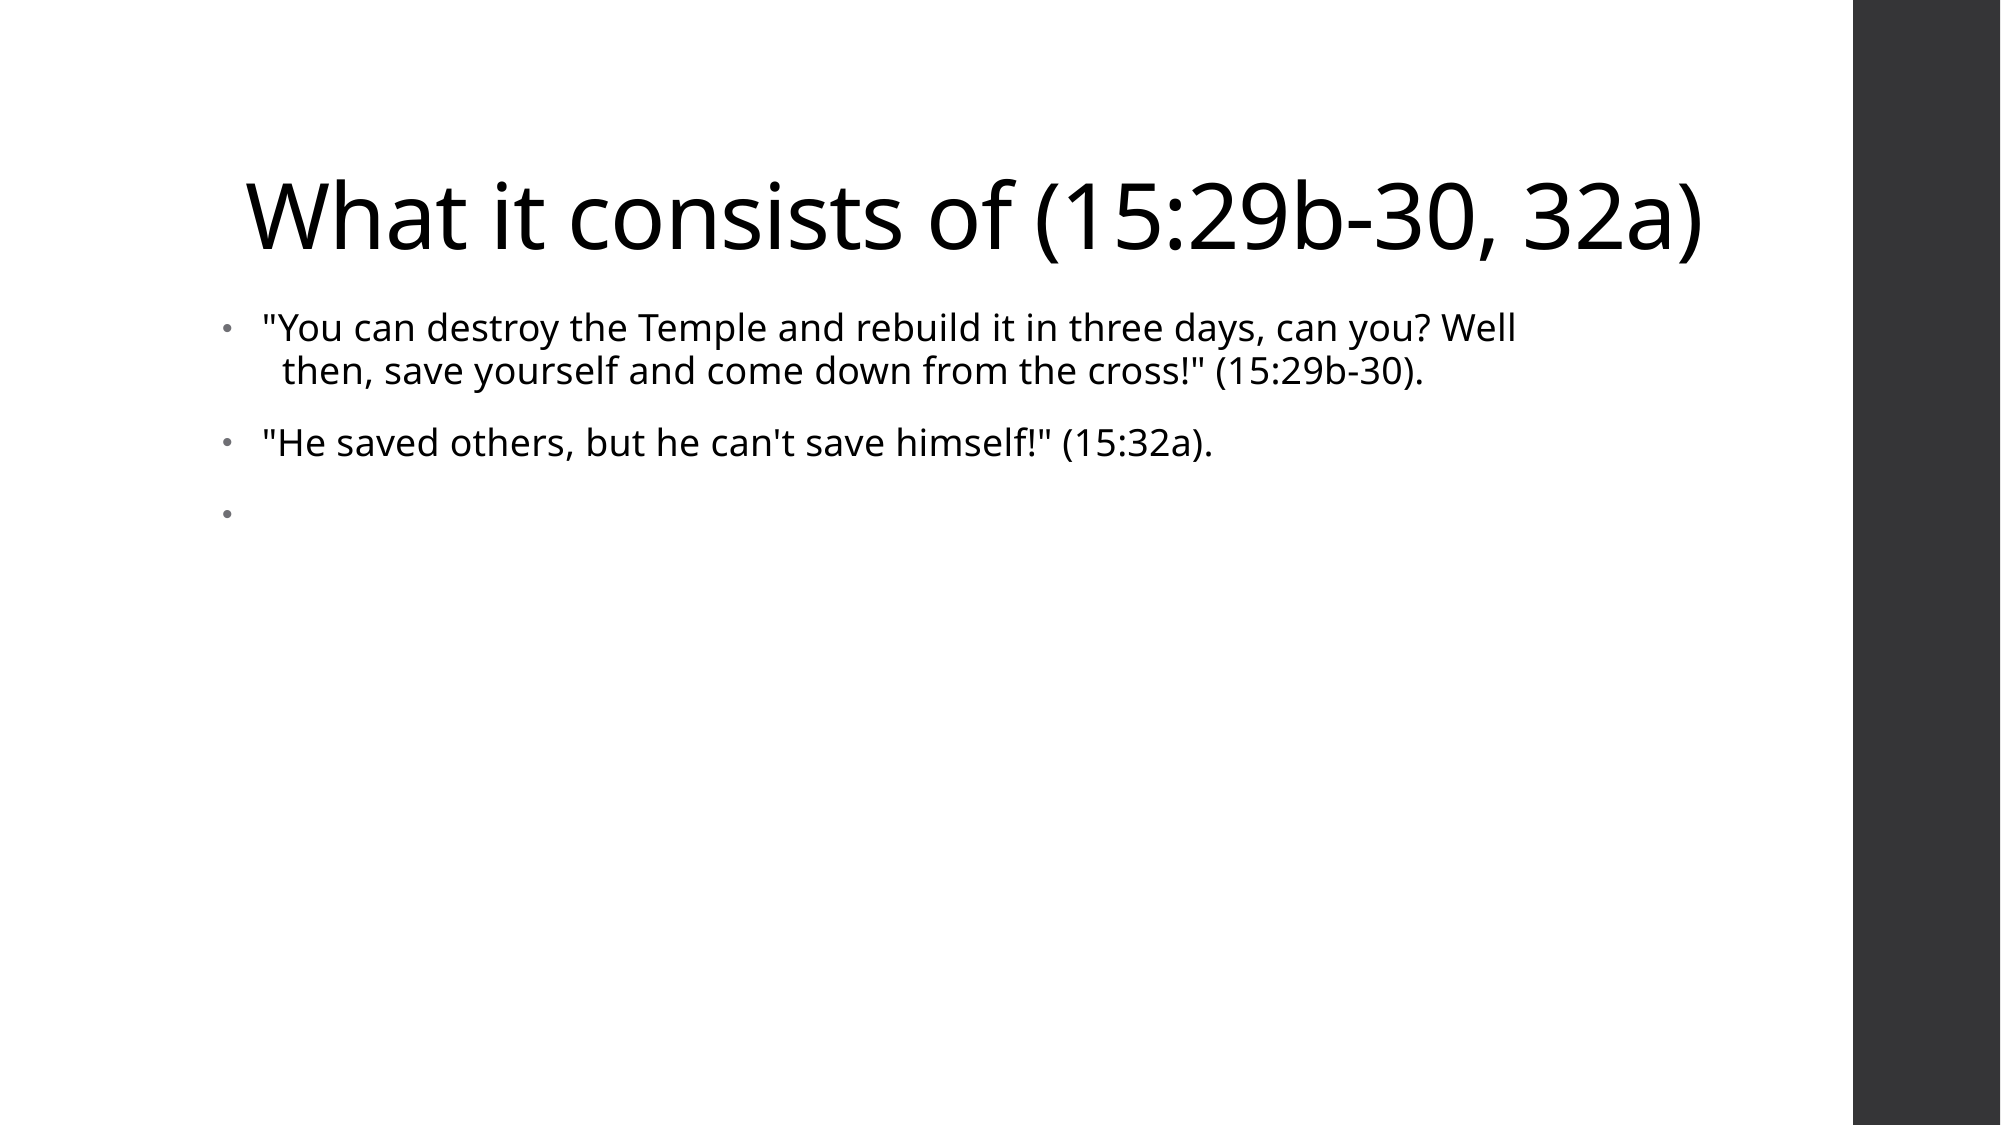

# What it consists of (15:29b-30, 32a)
 "You can destroy the Temple and rebuild it in three days, can you? Well then, save yourself and come down from the cross!" (15:29b-30).
 "He saved others, but he can't save himself!" (15:32a).